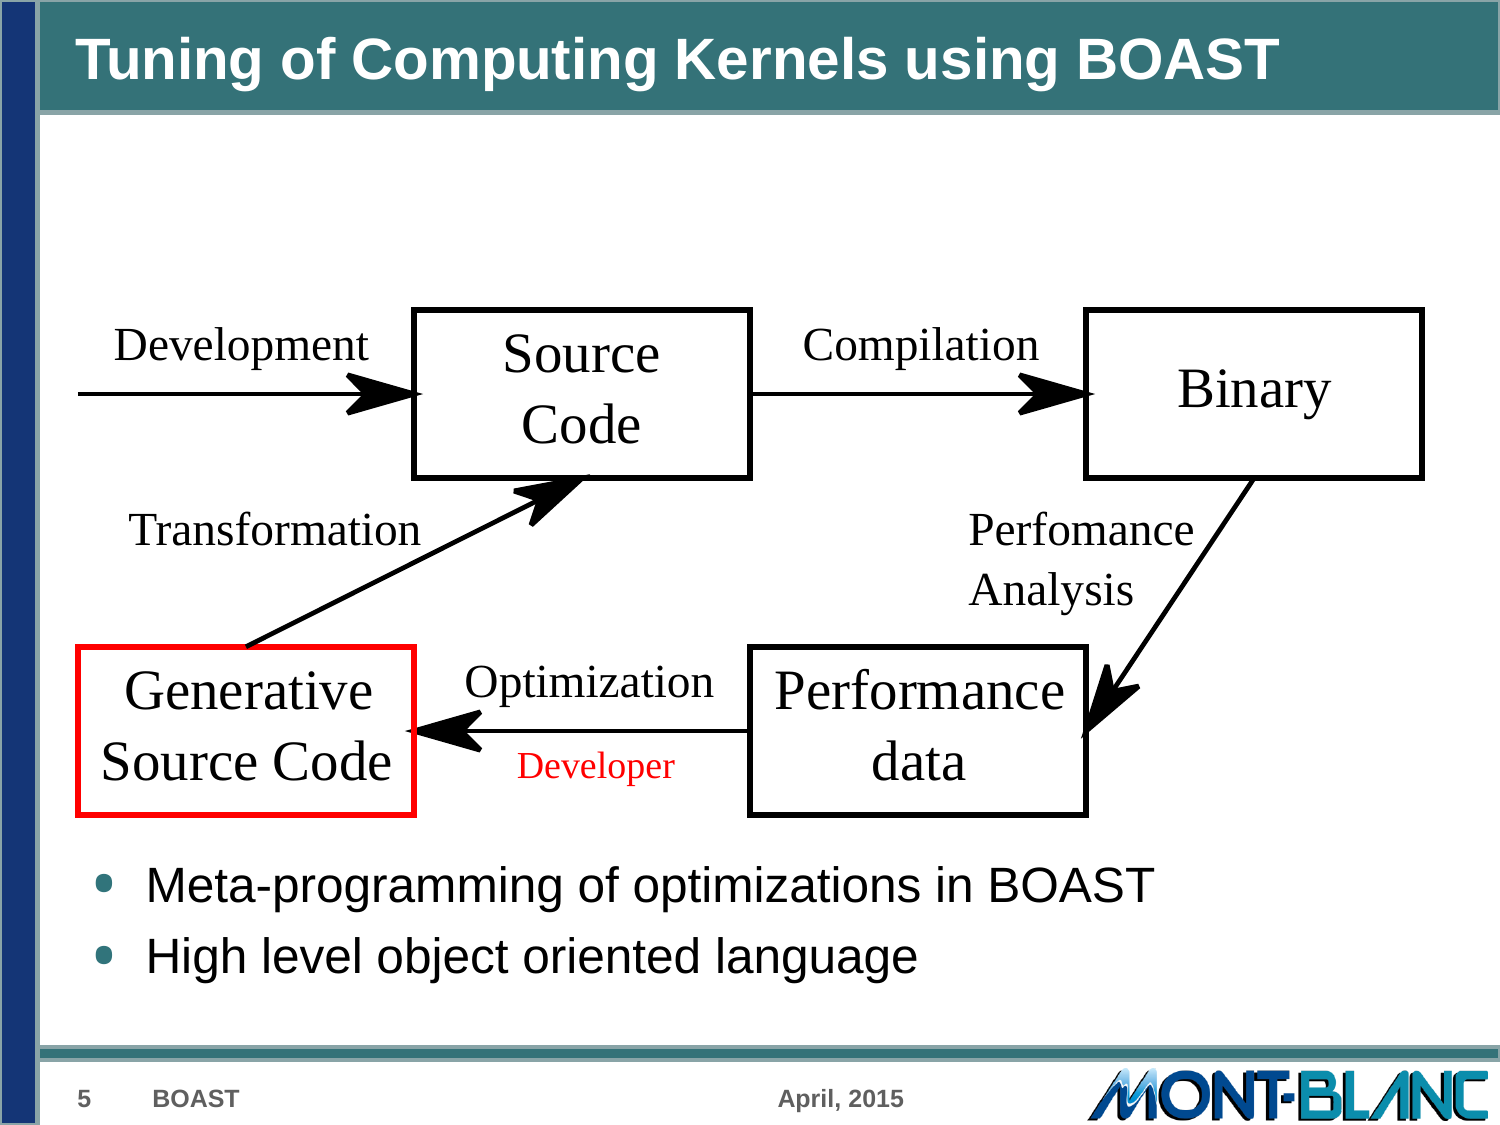

# Tuning of Computing Kernels using BOAST
Meta-programming of optimizations in BOAST
High level object oriented language
5
BOAST
April, 2015